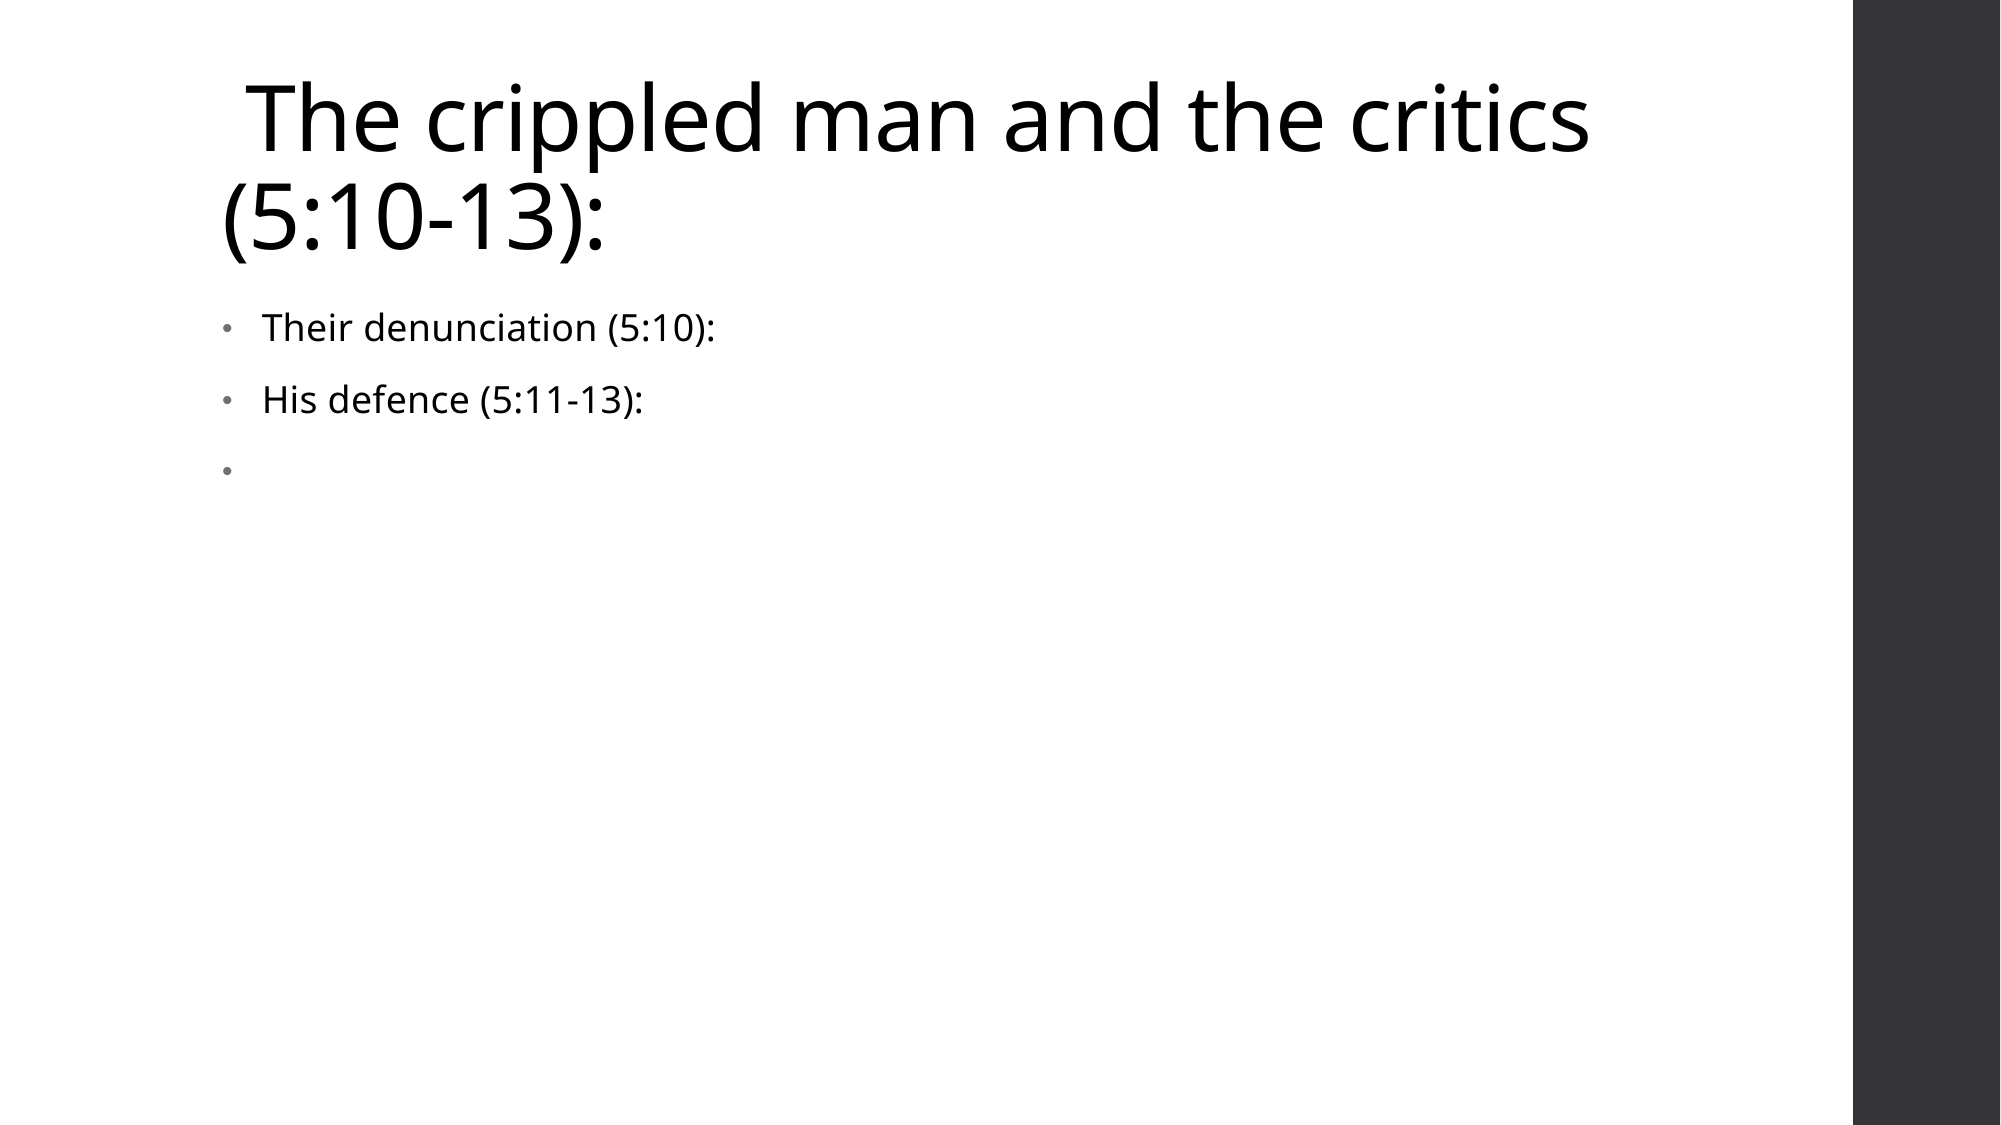

# The crippled man and the critics (5:10-13):
 Their denunciation (5:10):
 His defence (5:11-13):